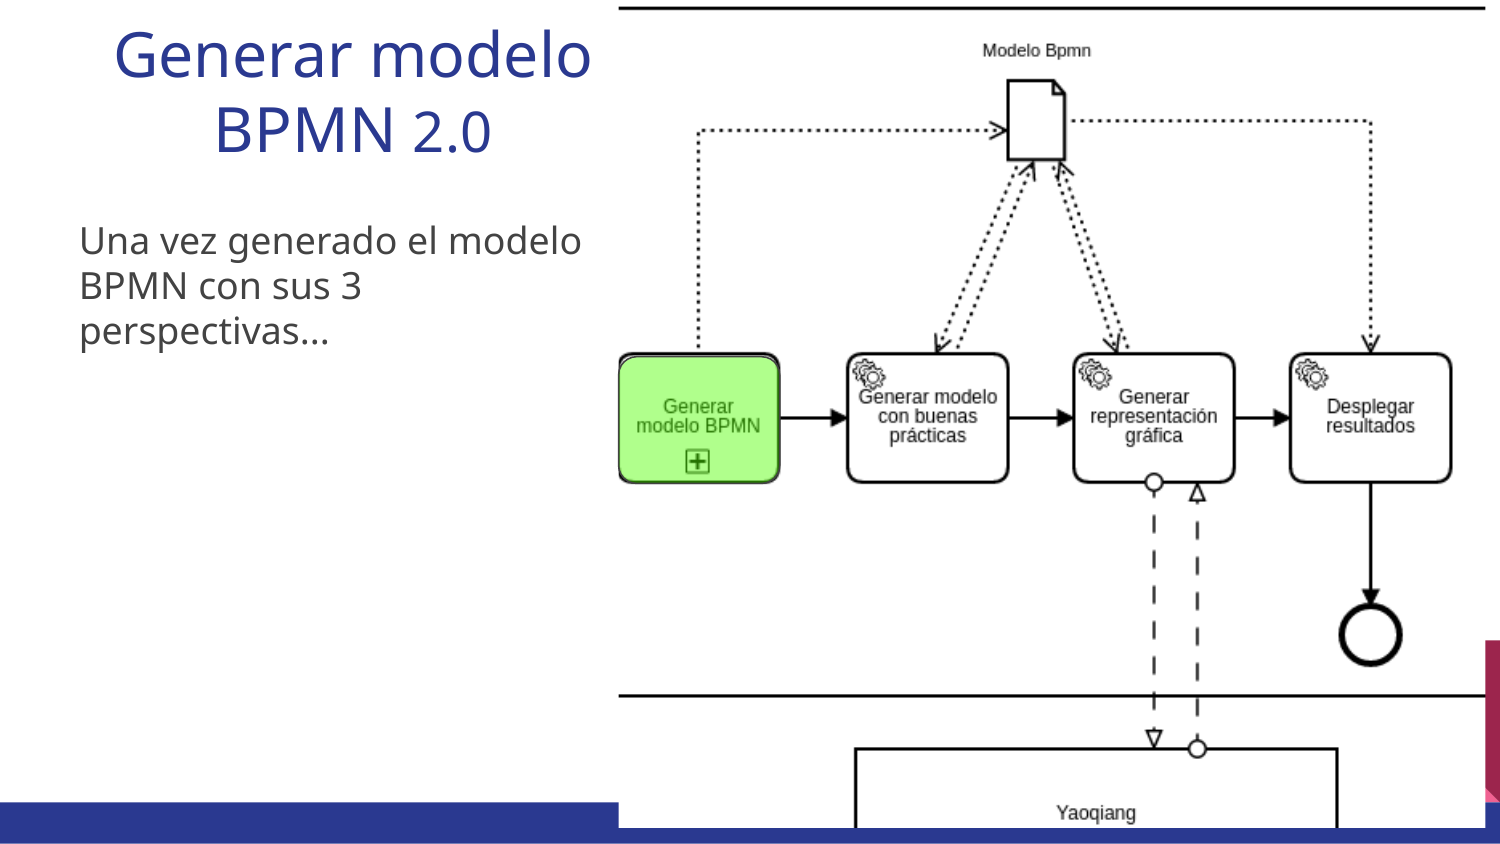

# Generar modelo BPMN 2.0
Una vez generado el modelo BPMN con sus 3 perspectivas...